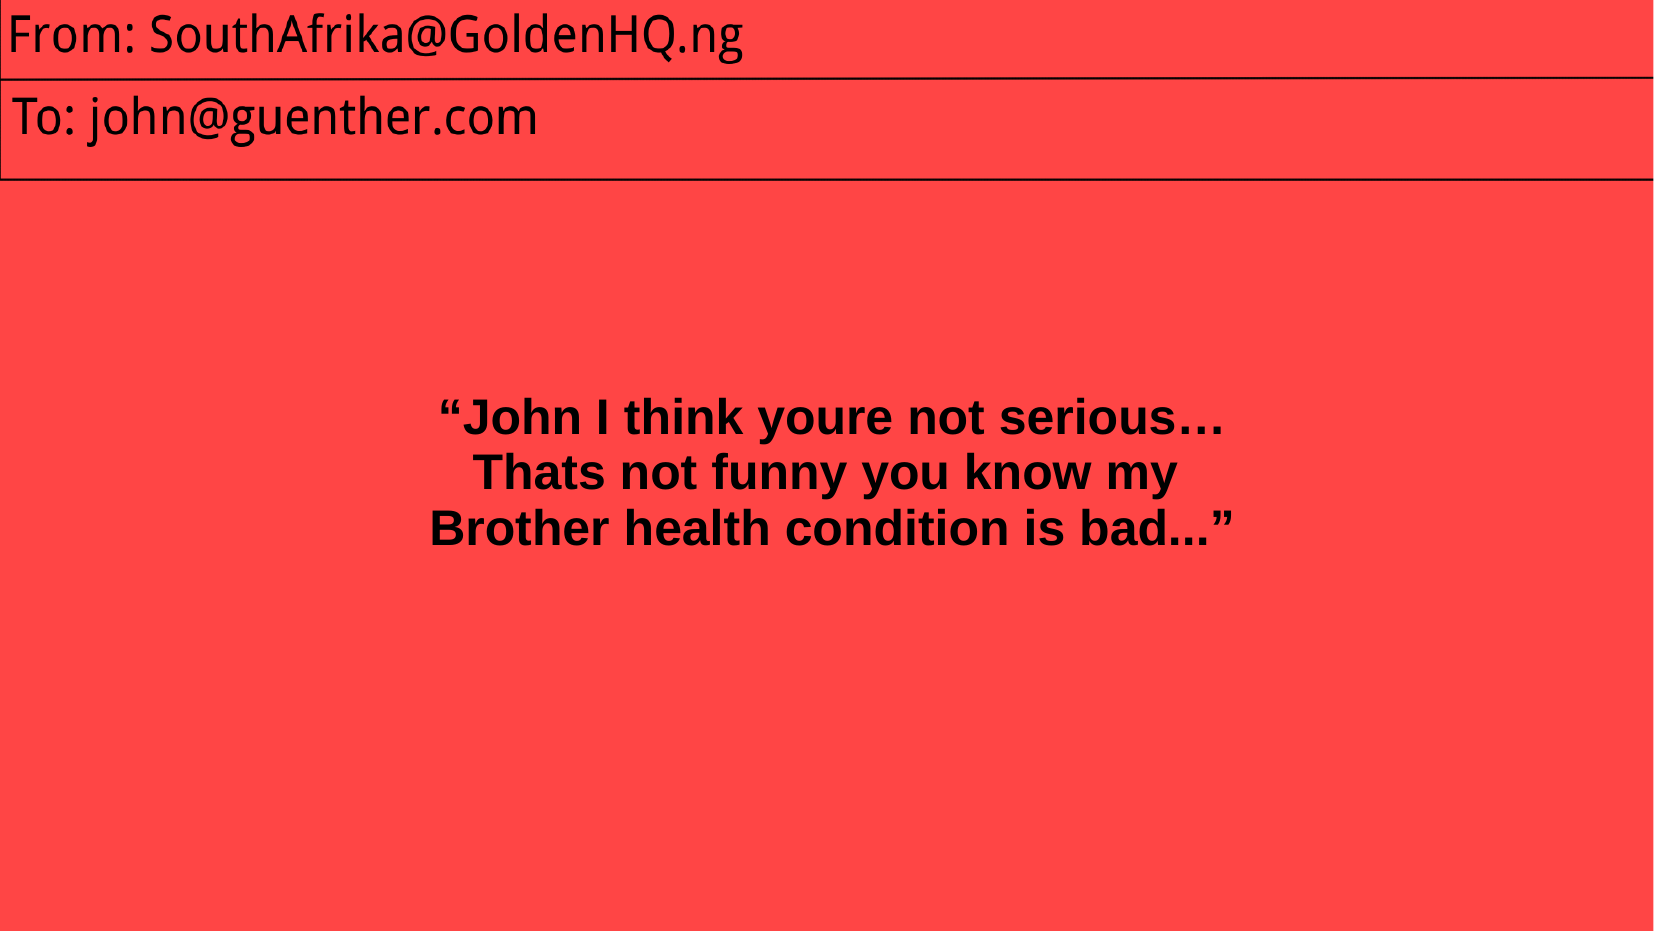

“John I think youre not serious…
Thats not funny you know my
Brother health condition is bad...”
#